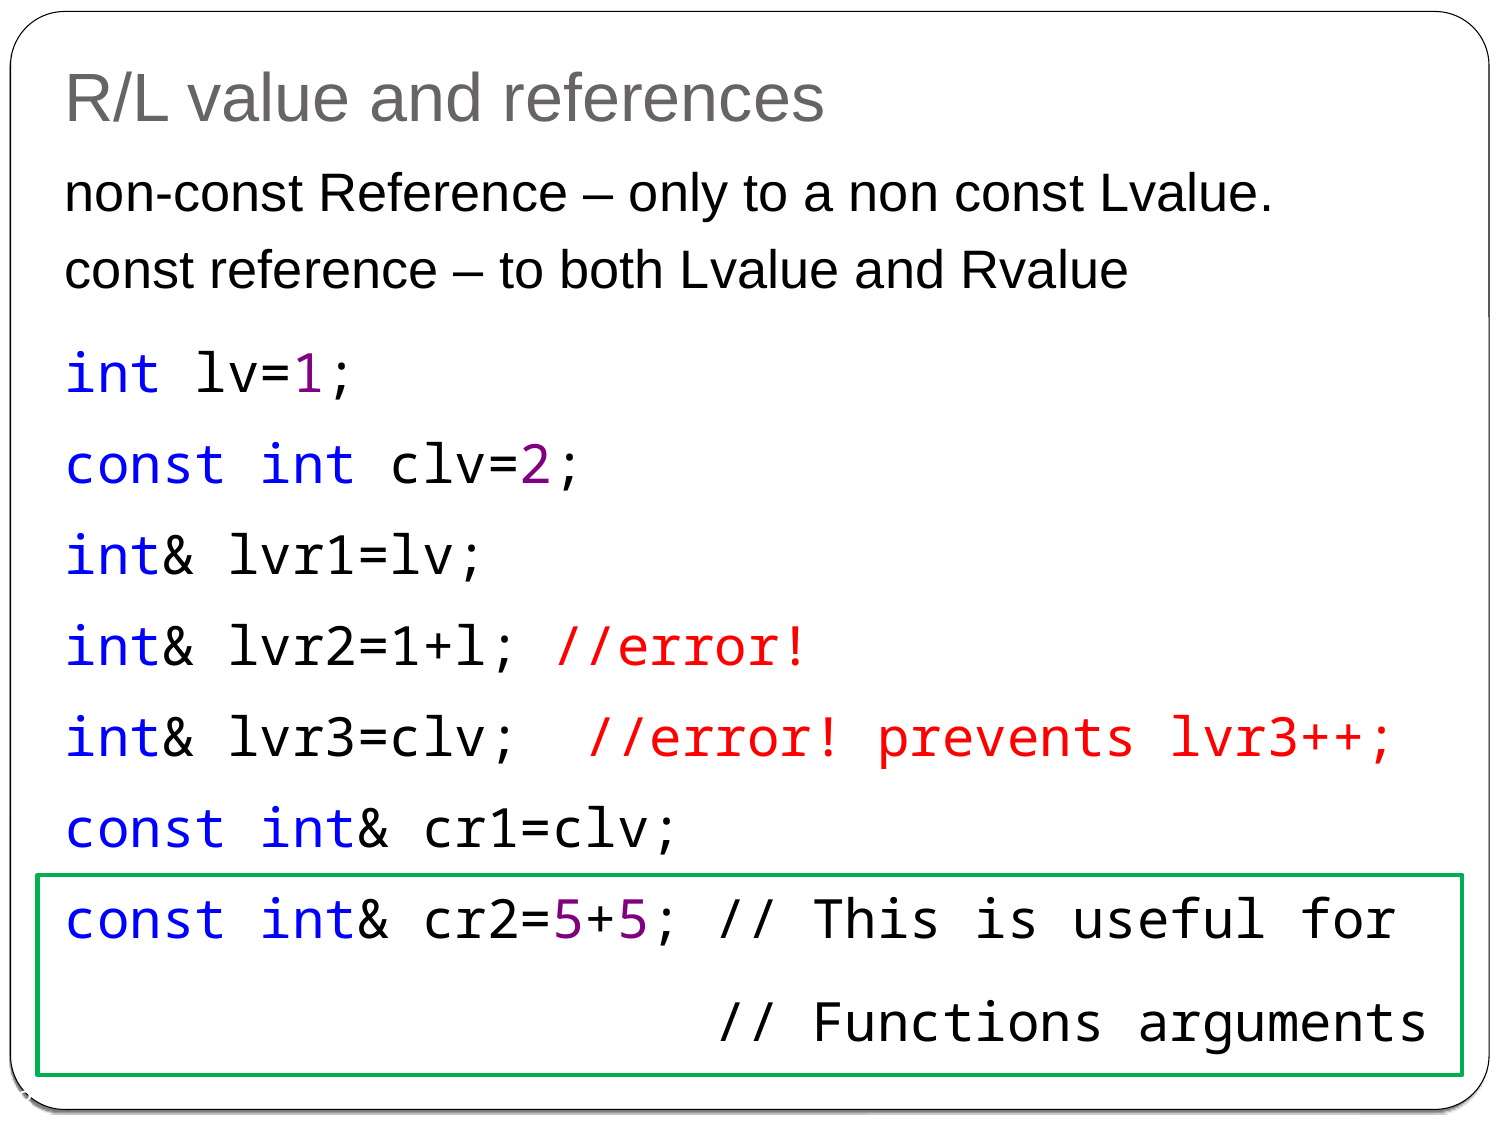

# R/L value and references
non-const Reference – only to a non const Lvalue.
const reference – to both Lvalue and Rvalue
int lv=1;
const int clv=2;
int& lvr1=lv;
int& lvr2=1+l; //error!
int& lvr3=clv; //error! prevents lvr3++;
const int& cr1=clv;
const int& cr2=5+5; // This is useful for
 // Functions arguments